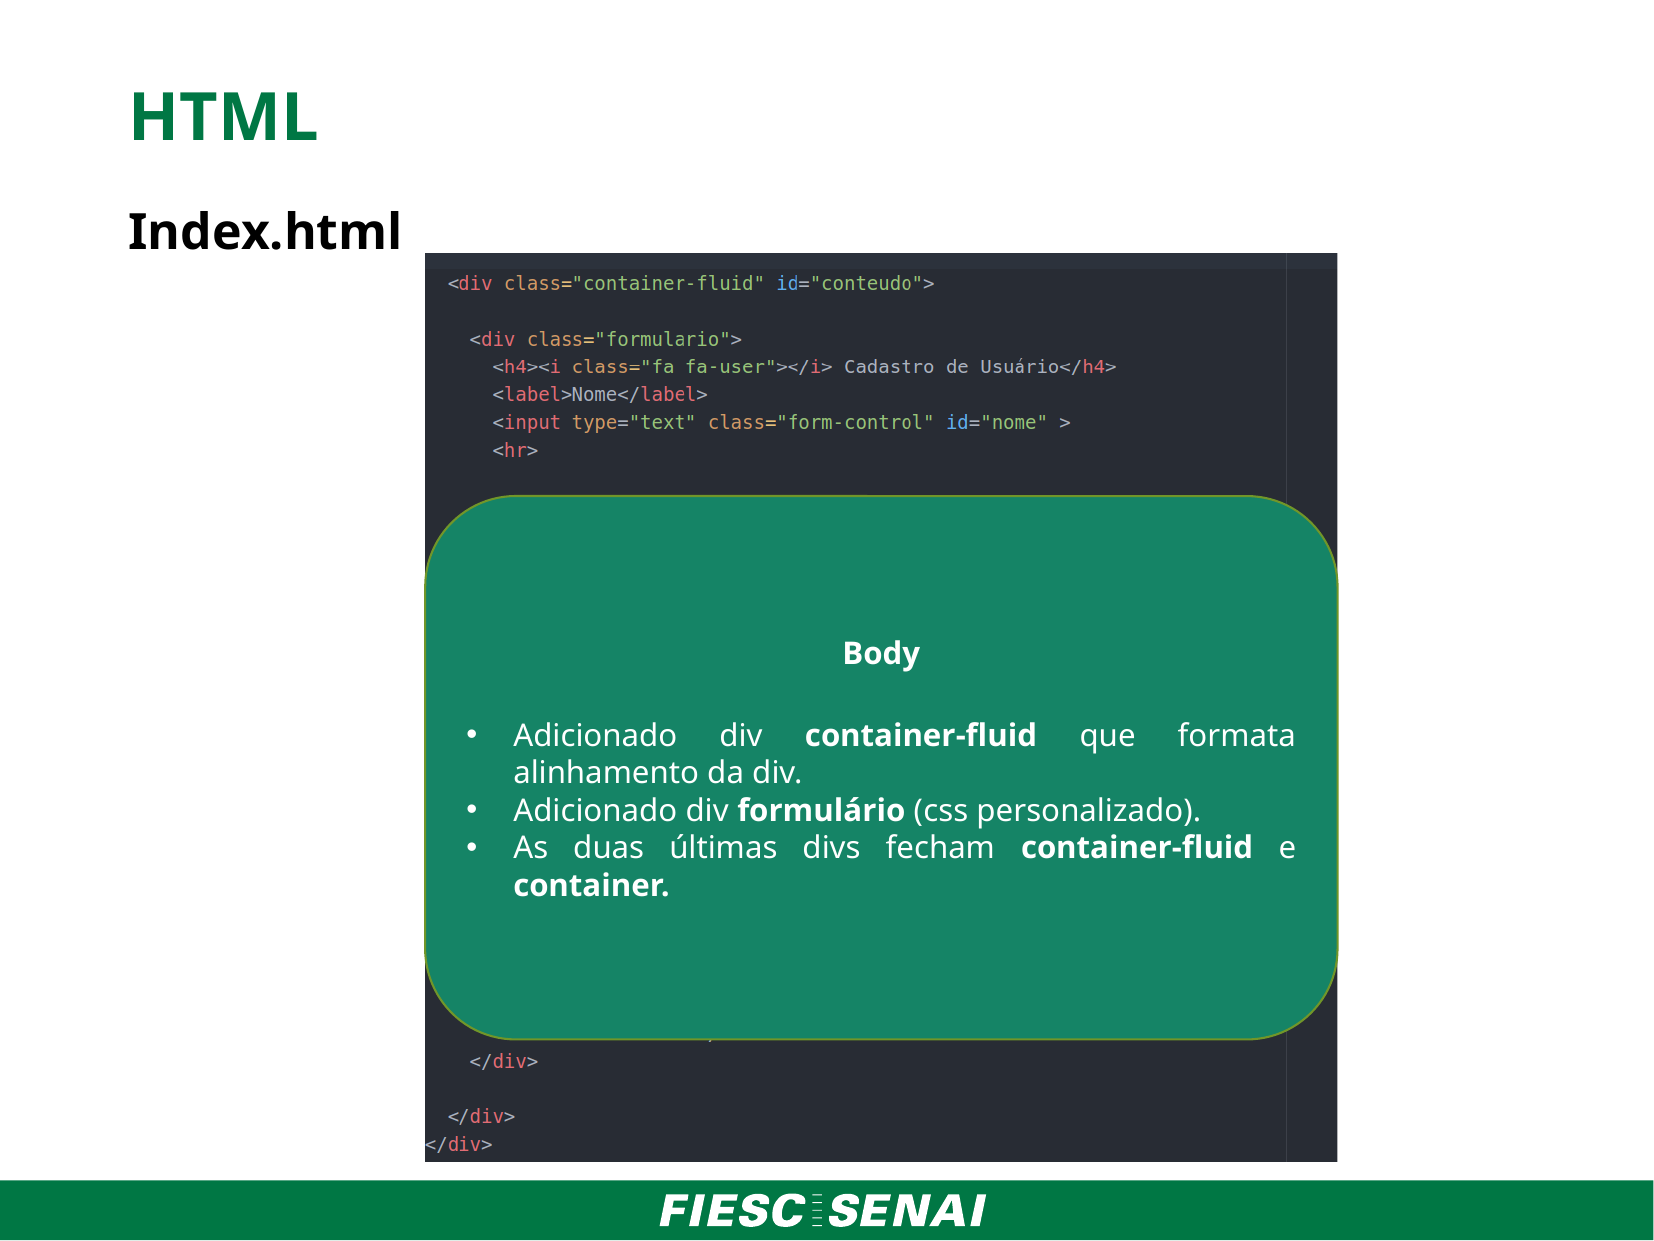

HTML
# Index.html
Body
Adicionado div container-fluid que formata alinhamento da div.
Adicionado div formulário (css personalizado).
As duas últimas divs fecham container-fluid e container.